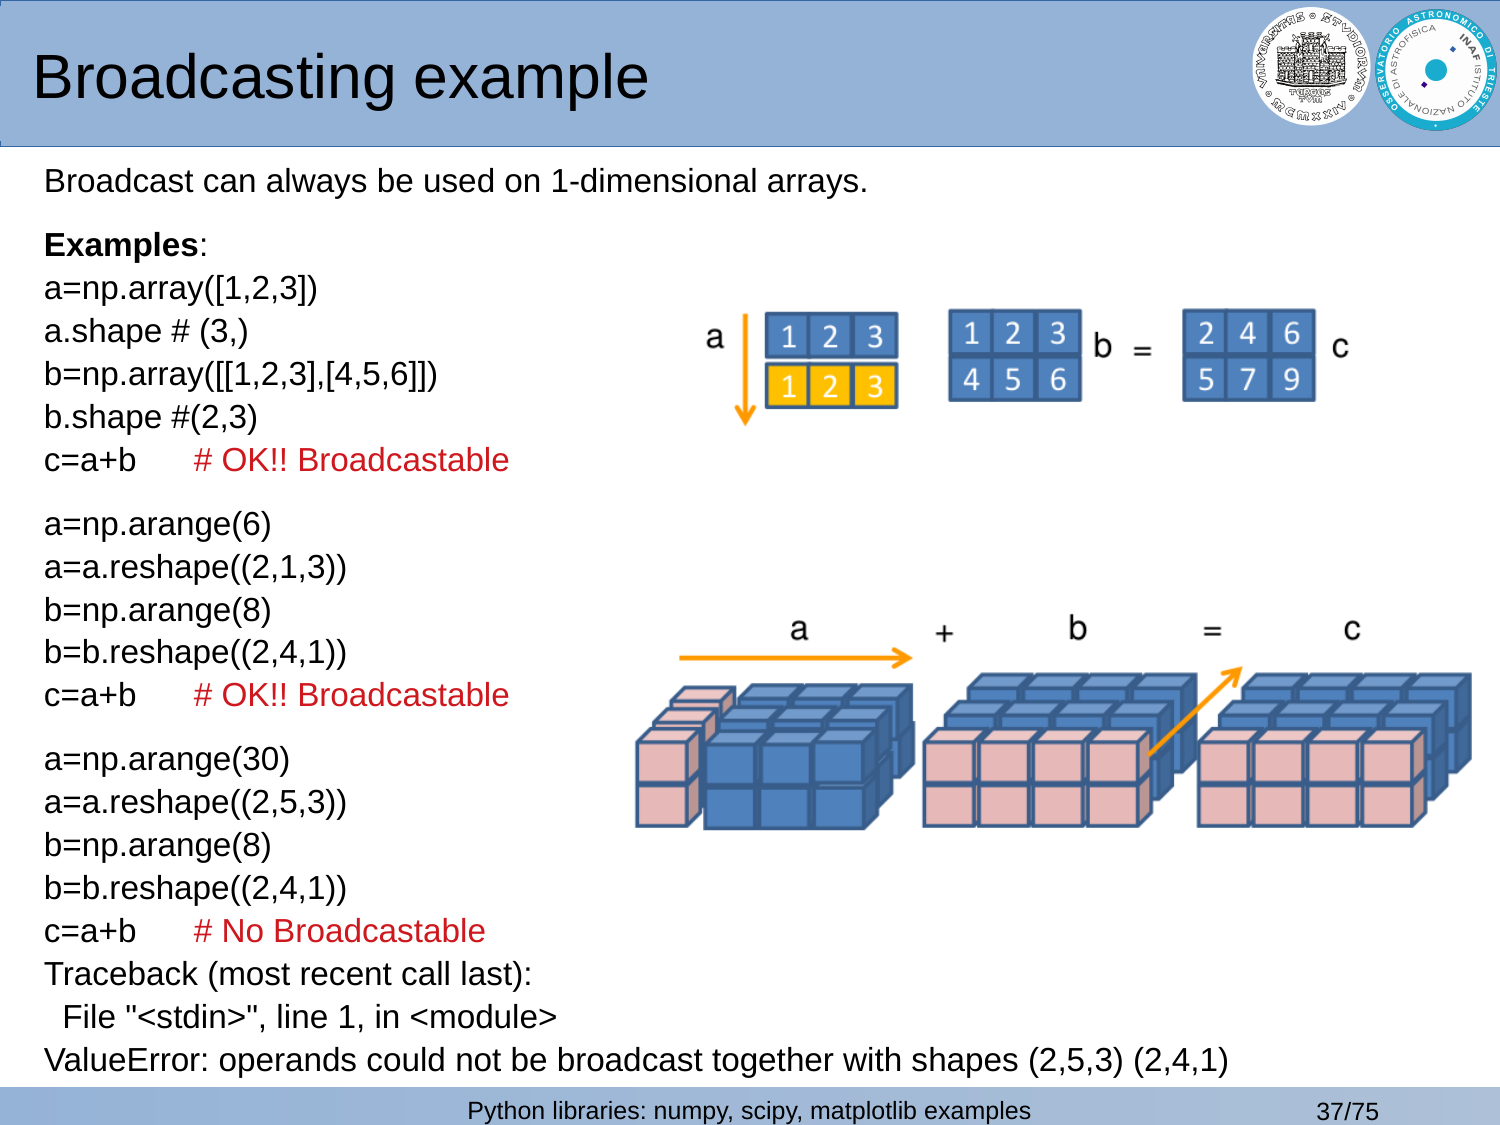

Broadcasting example
# Broadcast can always be used on 1-dimensional arrays.
Examples:
a=np.array([1,2,3])
a.shape # (3,)
b=np.array([[1,2,3],[4,5,6]])
b.shape #(2,3)
c=a+b	# OK!! Broadcastable
a=np.arange(6)
a=a.reshape((2,1,3))
b=np.arange(8)
b=b.reshape((2,4,1))
c=a+b 	# OK!! Broadcastable
a=np.arange(30)
a=a.reshape((2,5,3))
b=np.arange(8)
b=b.reshape((2,4,1))
c=a+b	# No Broadcastable
Traceback (most recent call last):
 File "<stdin>", line 1, in <module>
ValueError: operands could not be broadcast together with shapes (2,5,3) (2,4,1)